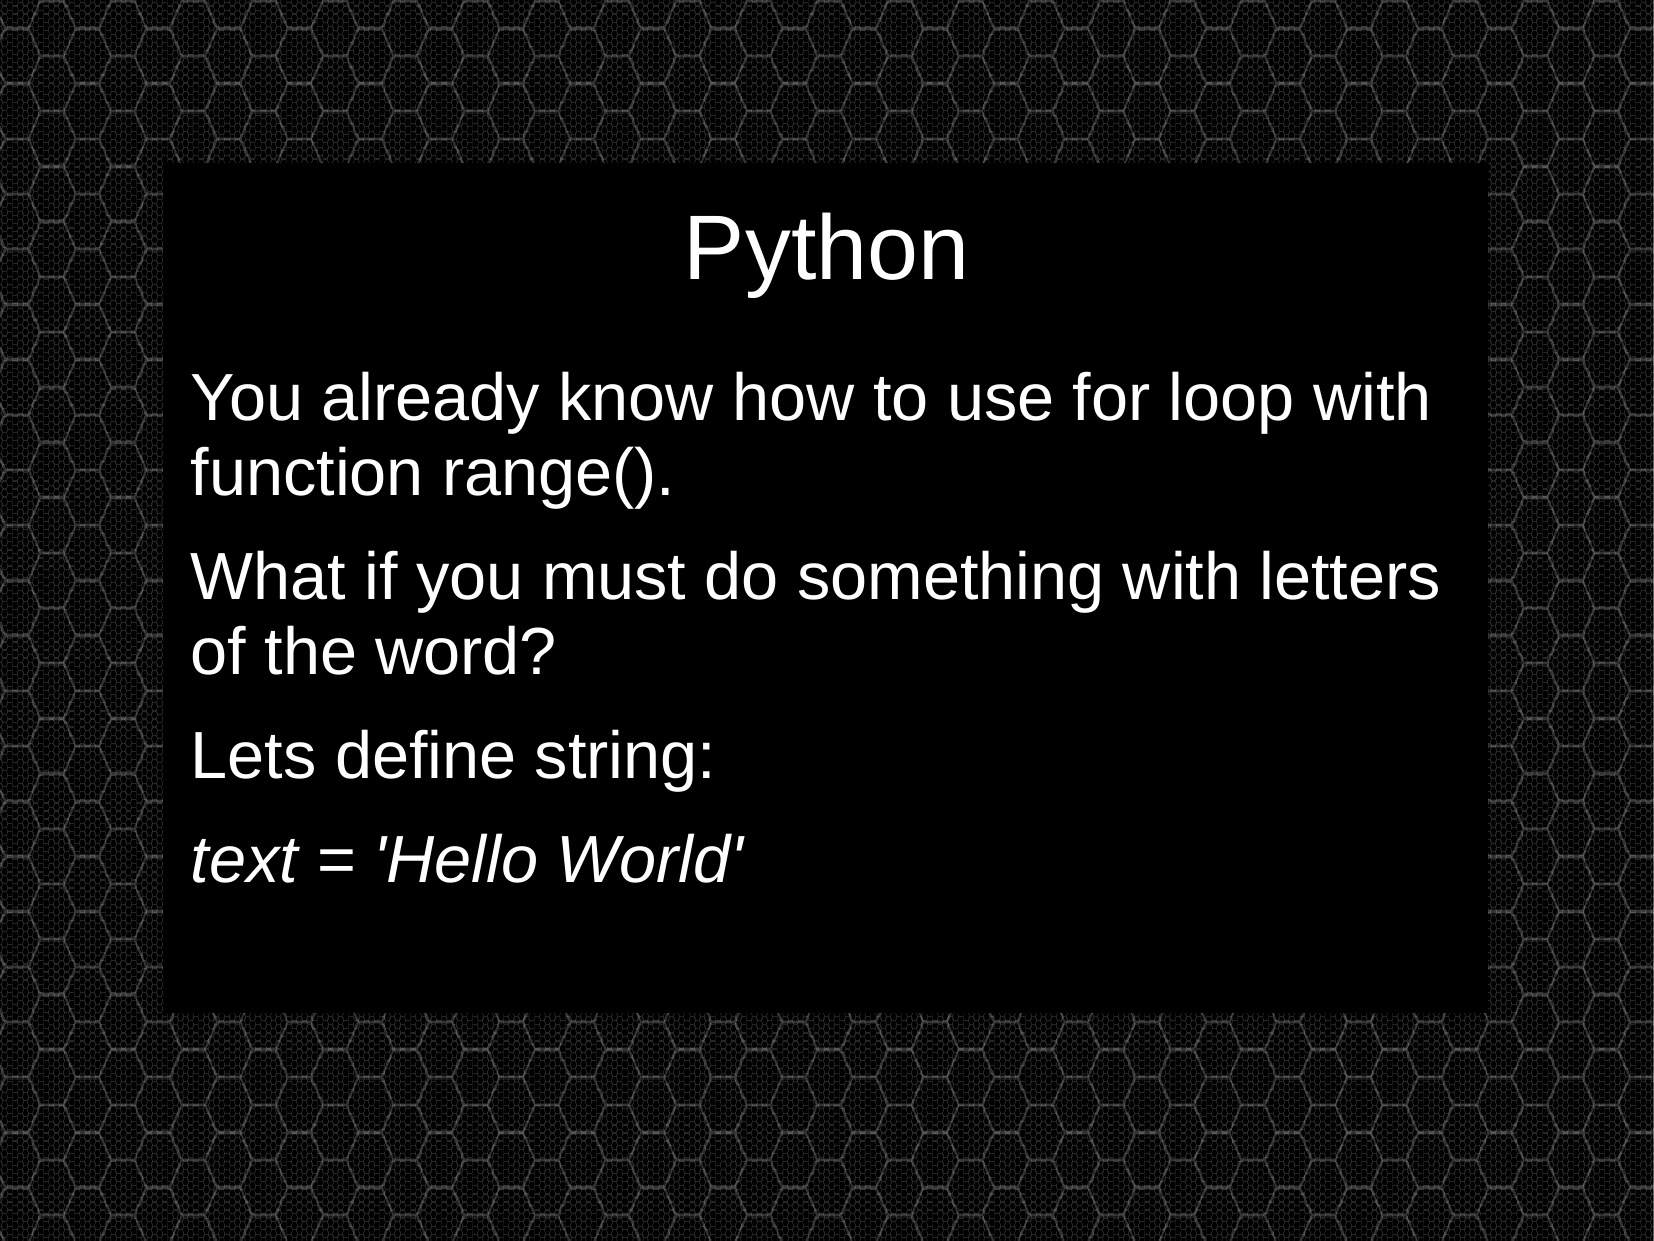

# Python
You already know how to use for loop with function range().
What if you must do something with letters of the word?
Lets define string:
text = 'Hello World'